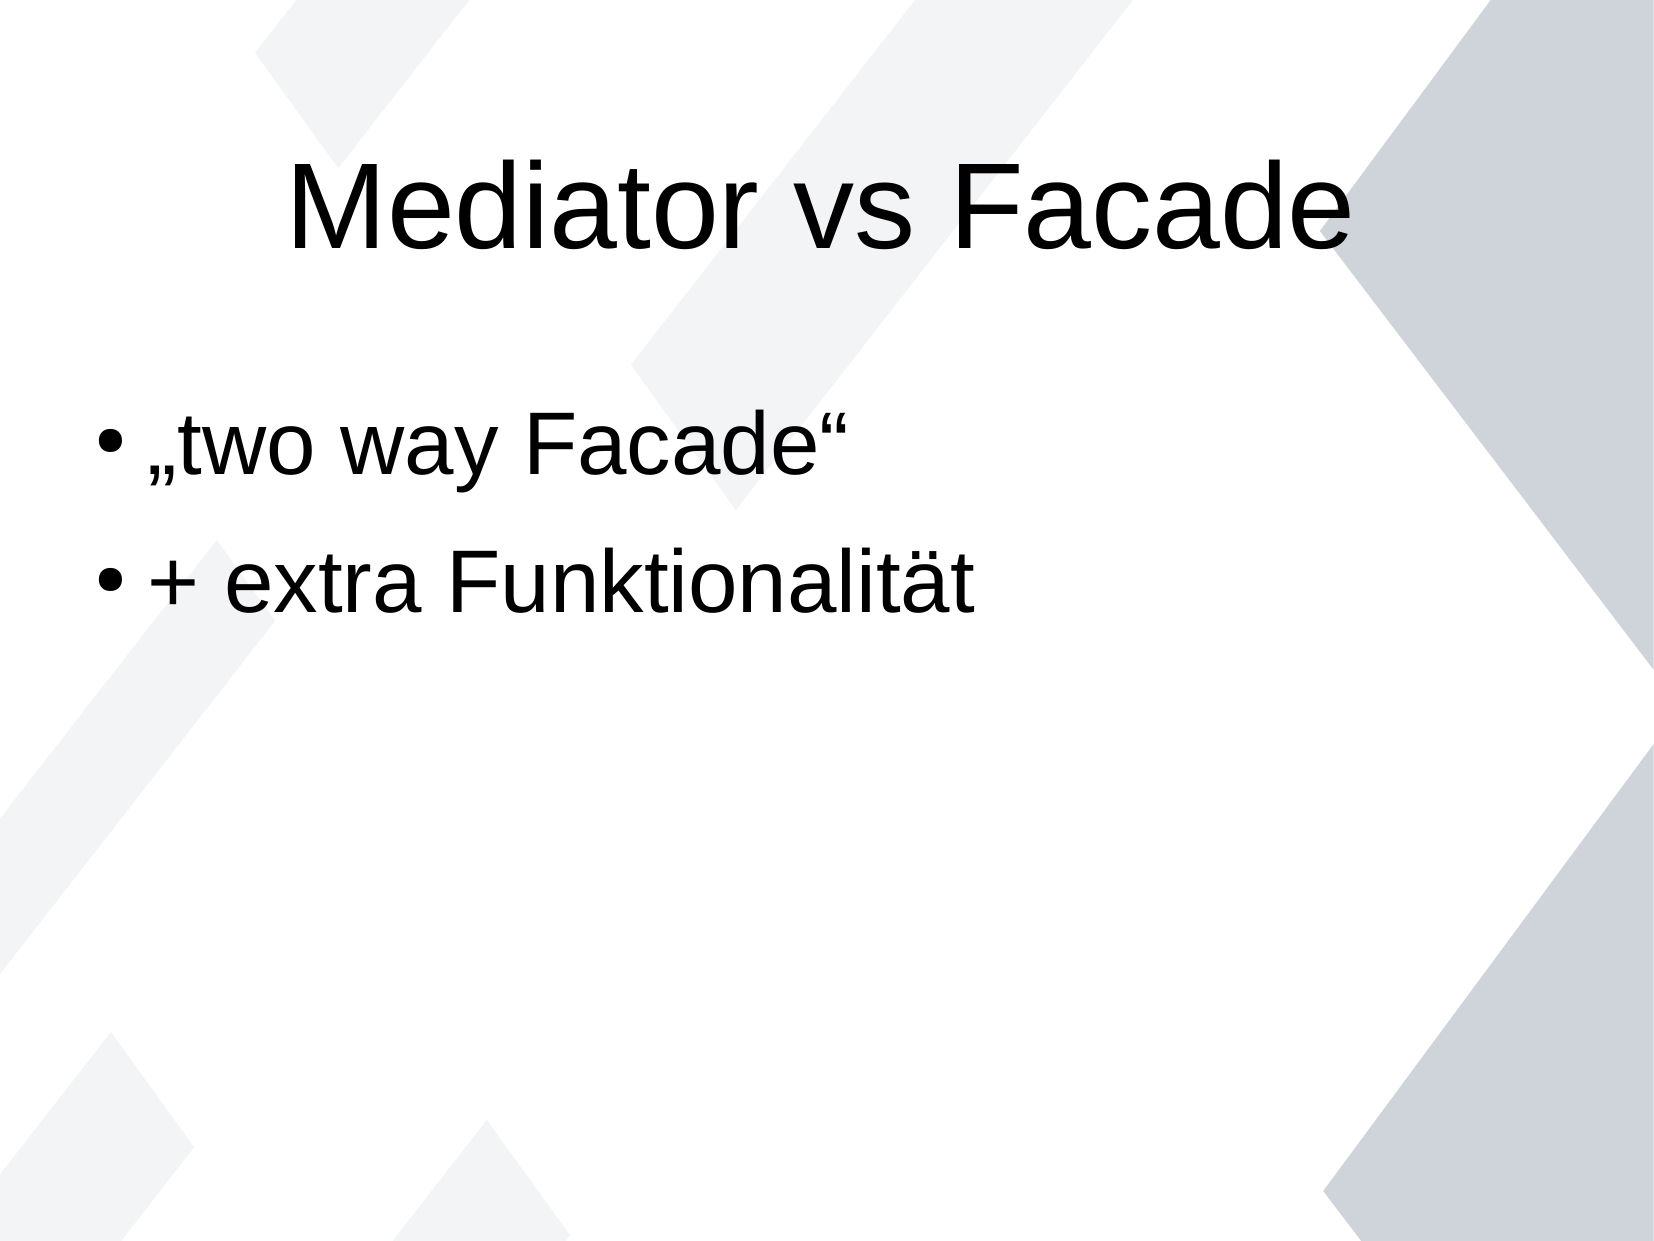

# Mediator vs Facade
„two way Facade“
+ extra Funktionalität